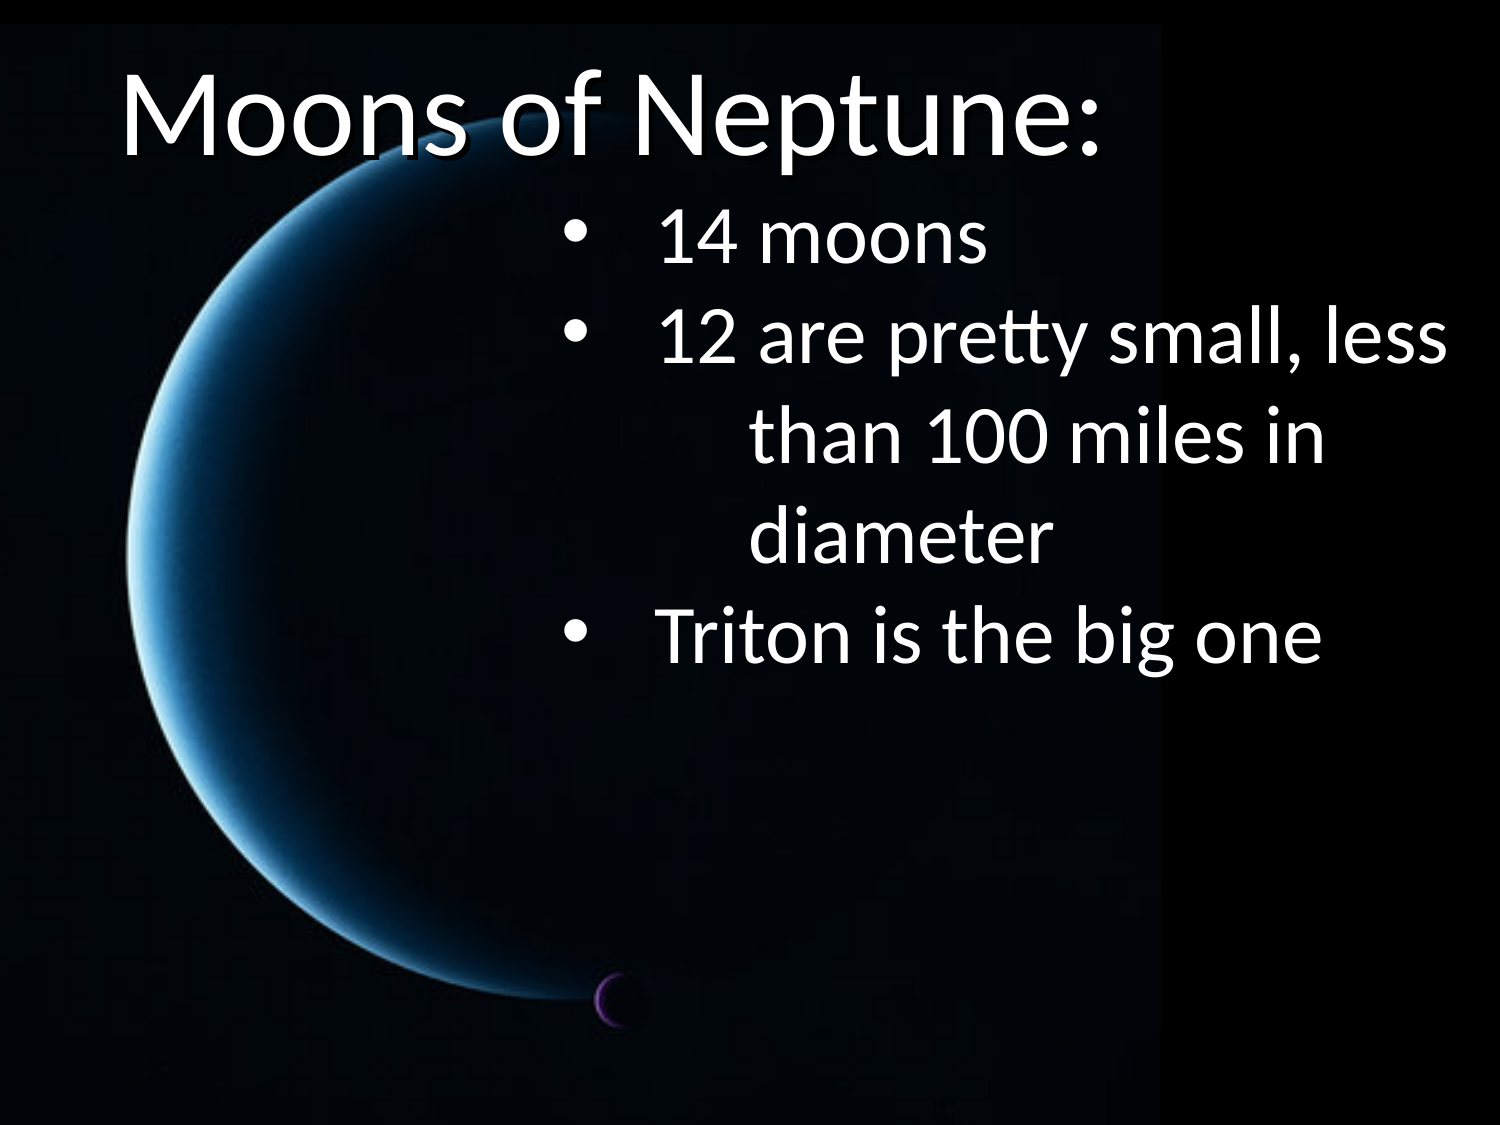

Moons of Neptune:
14 moons
12 are pretty small, less than 100 miles in diameter
Triton is the big one